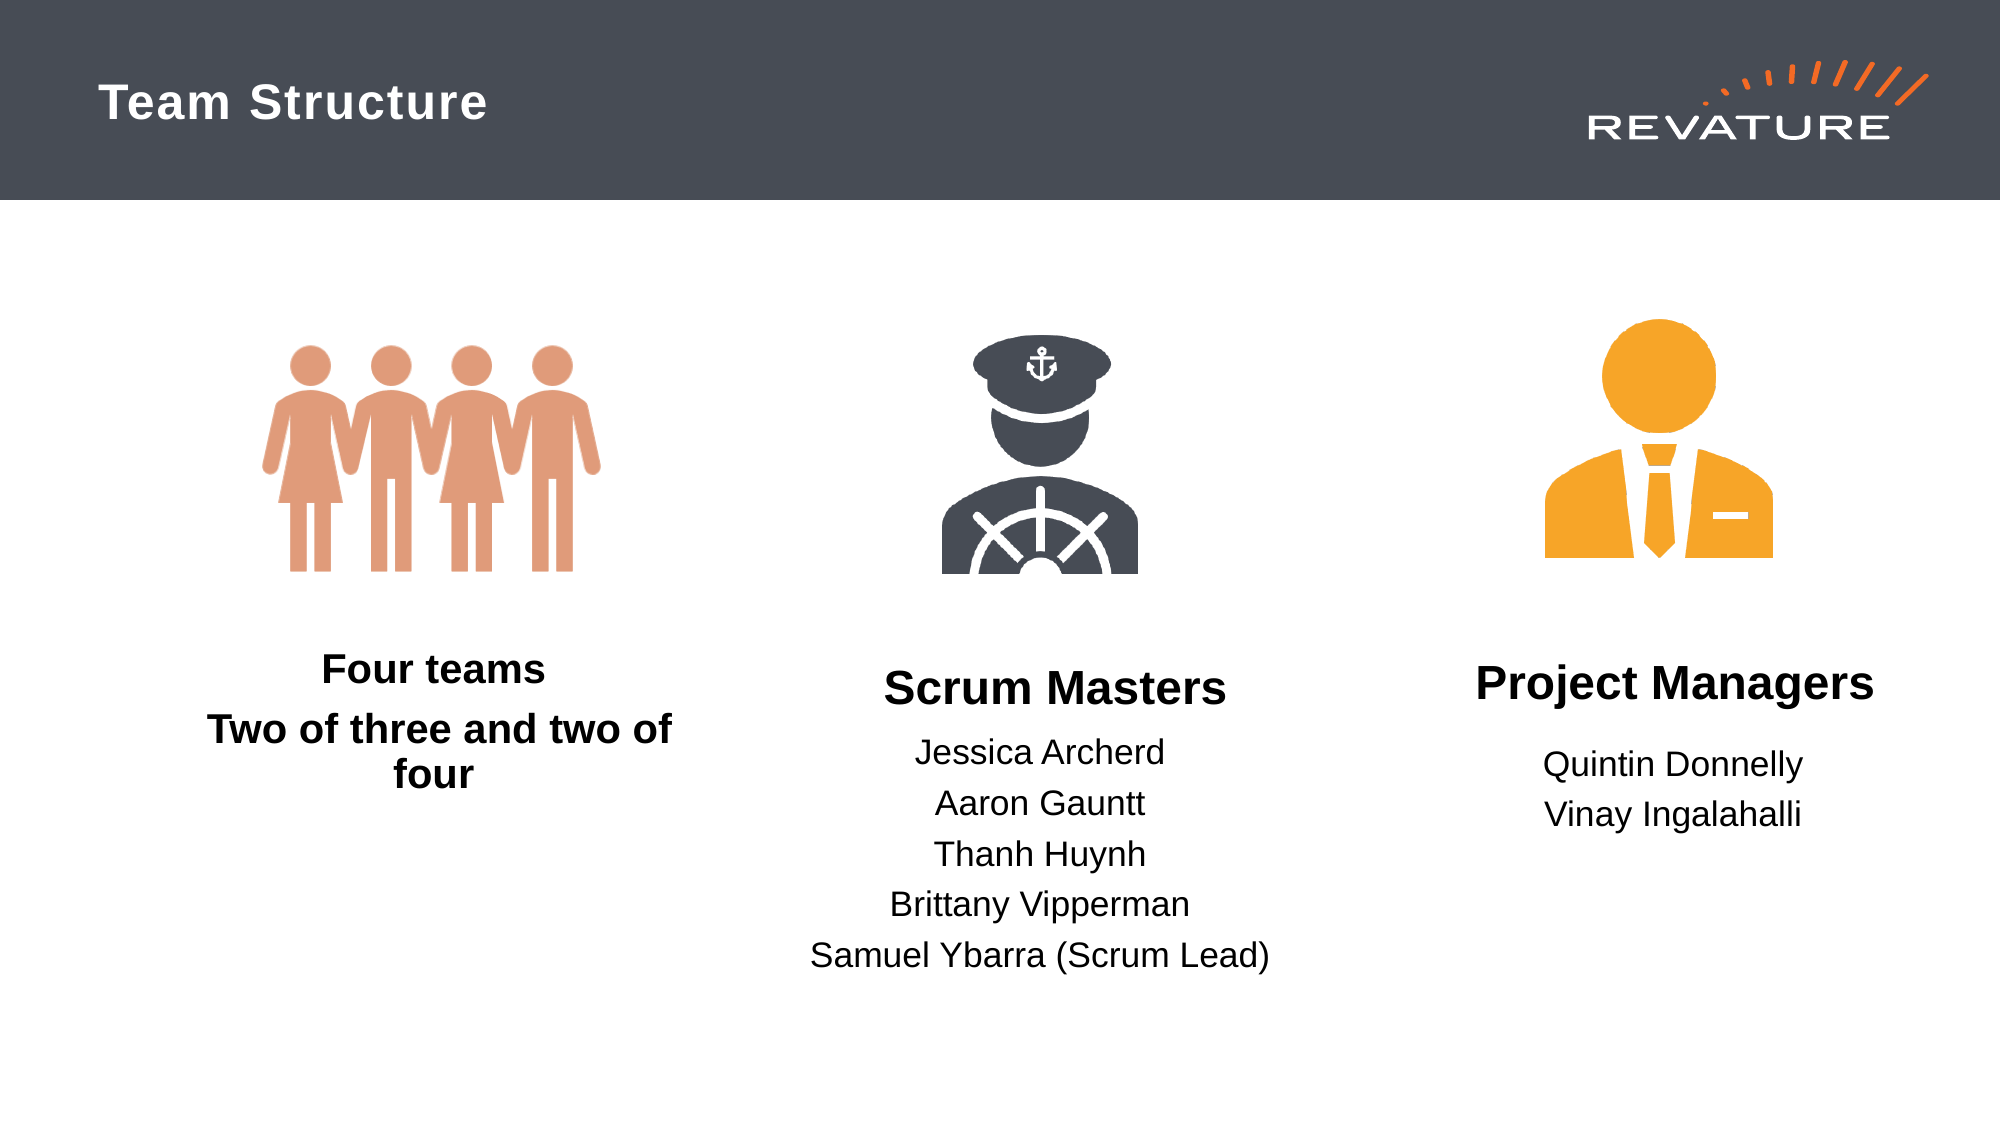

# Team Structure
Four teams
 Two of three and two of four
Project Managers
Scrum Masters
Jessica Archerd
Aaron Gauntt
Thanh Huynh
Brittany Vipperman
Samuel Ybarra (Scrum Lead)
Quintin Donnelly
Vinay Ingalahalli